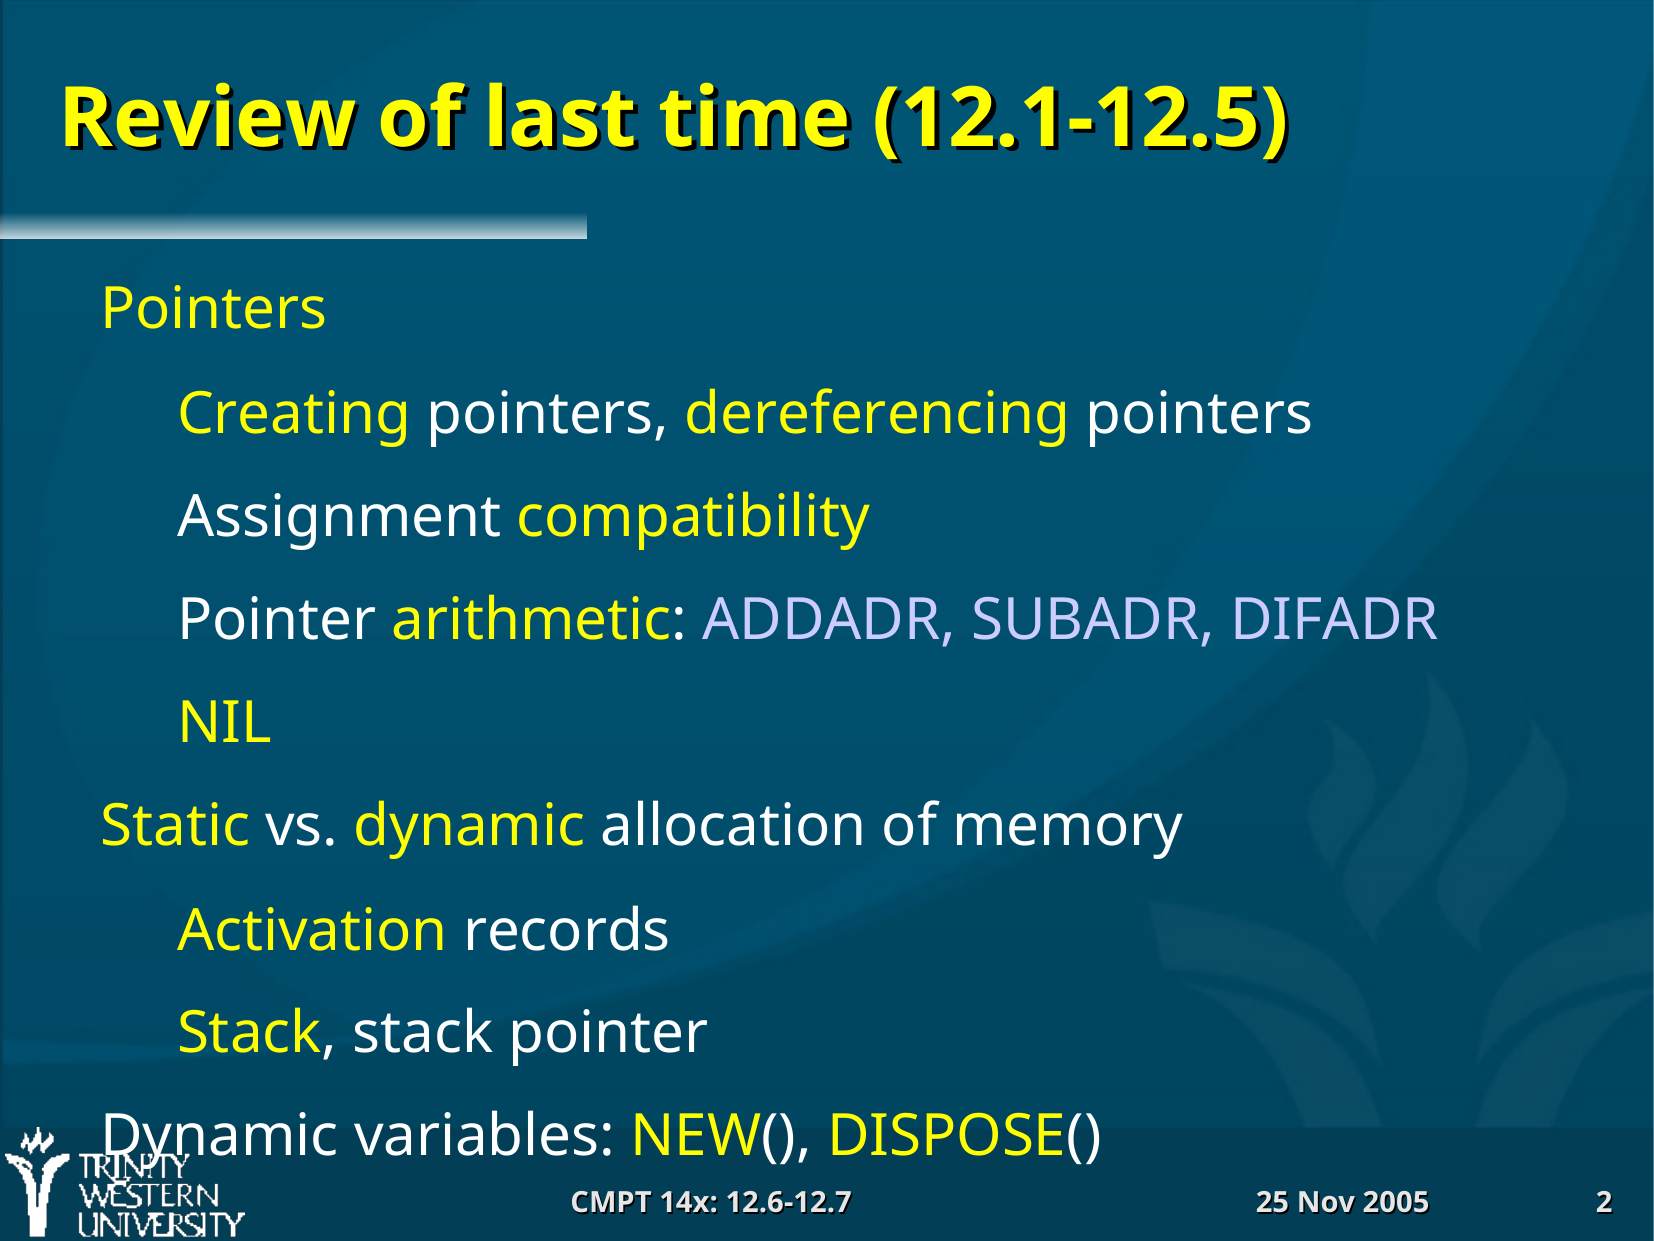

# Review of last time (12.1-12.5)
Pointers
Creating pointers, dereferencing pointers
Assignment compatibility
Pointer arithmetic: ADDADR, SUBADR, DIFADR
NIL
Static vs. dynamic allocation of memory
Activation records
Stack, stack pointer
Dynamic variables: NEW(), DISPOSE()
CMPT 14x: 12.6-12.7
25 Nov 2005
2